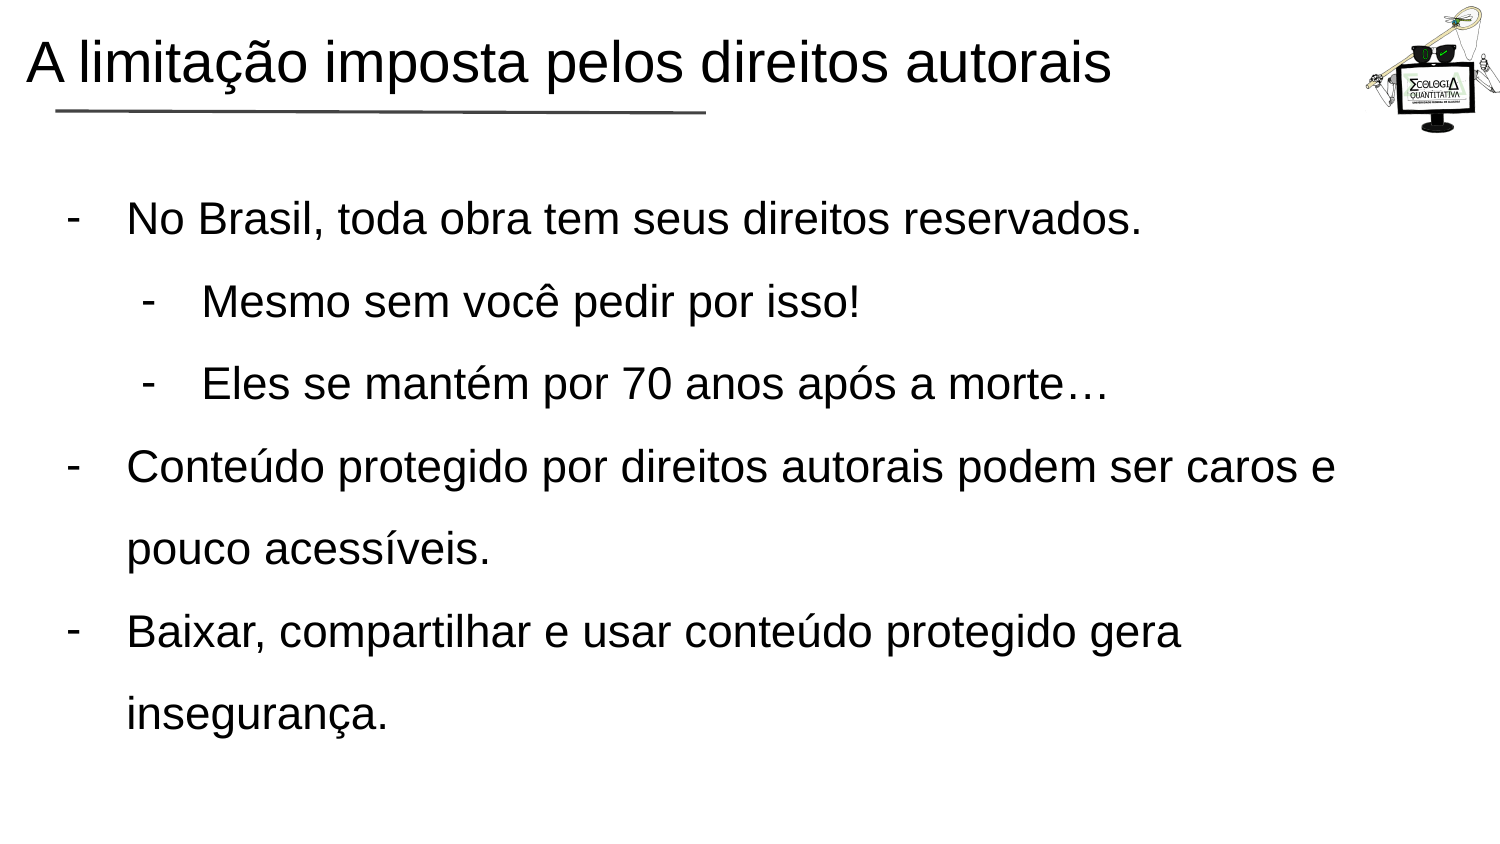

A limitação imposta pelos direitos autorais
No Brasil, toda obra tem seus direitos reservados.
Mesmo sem você pedir por isso!
Eles se mantém por 70 anos após a morte…
Conteúdo protegido por direitos autorais podem ser caros e pouco acessíveis.
Baixar, compartilhar e usar conteúdo protegido gera insegurança.